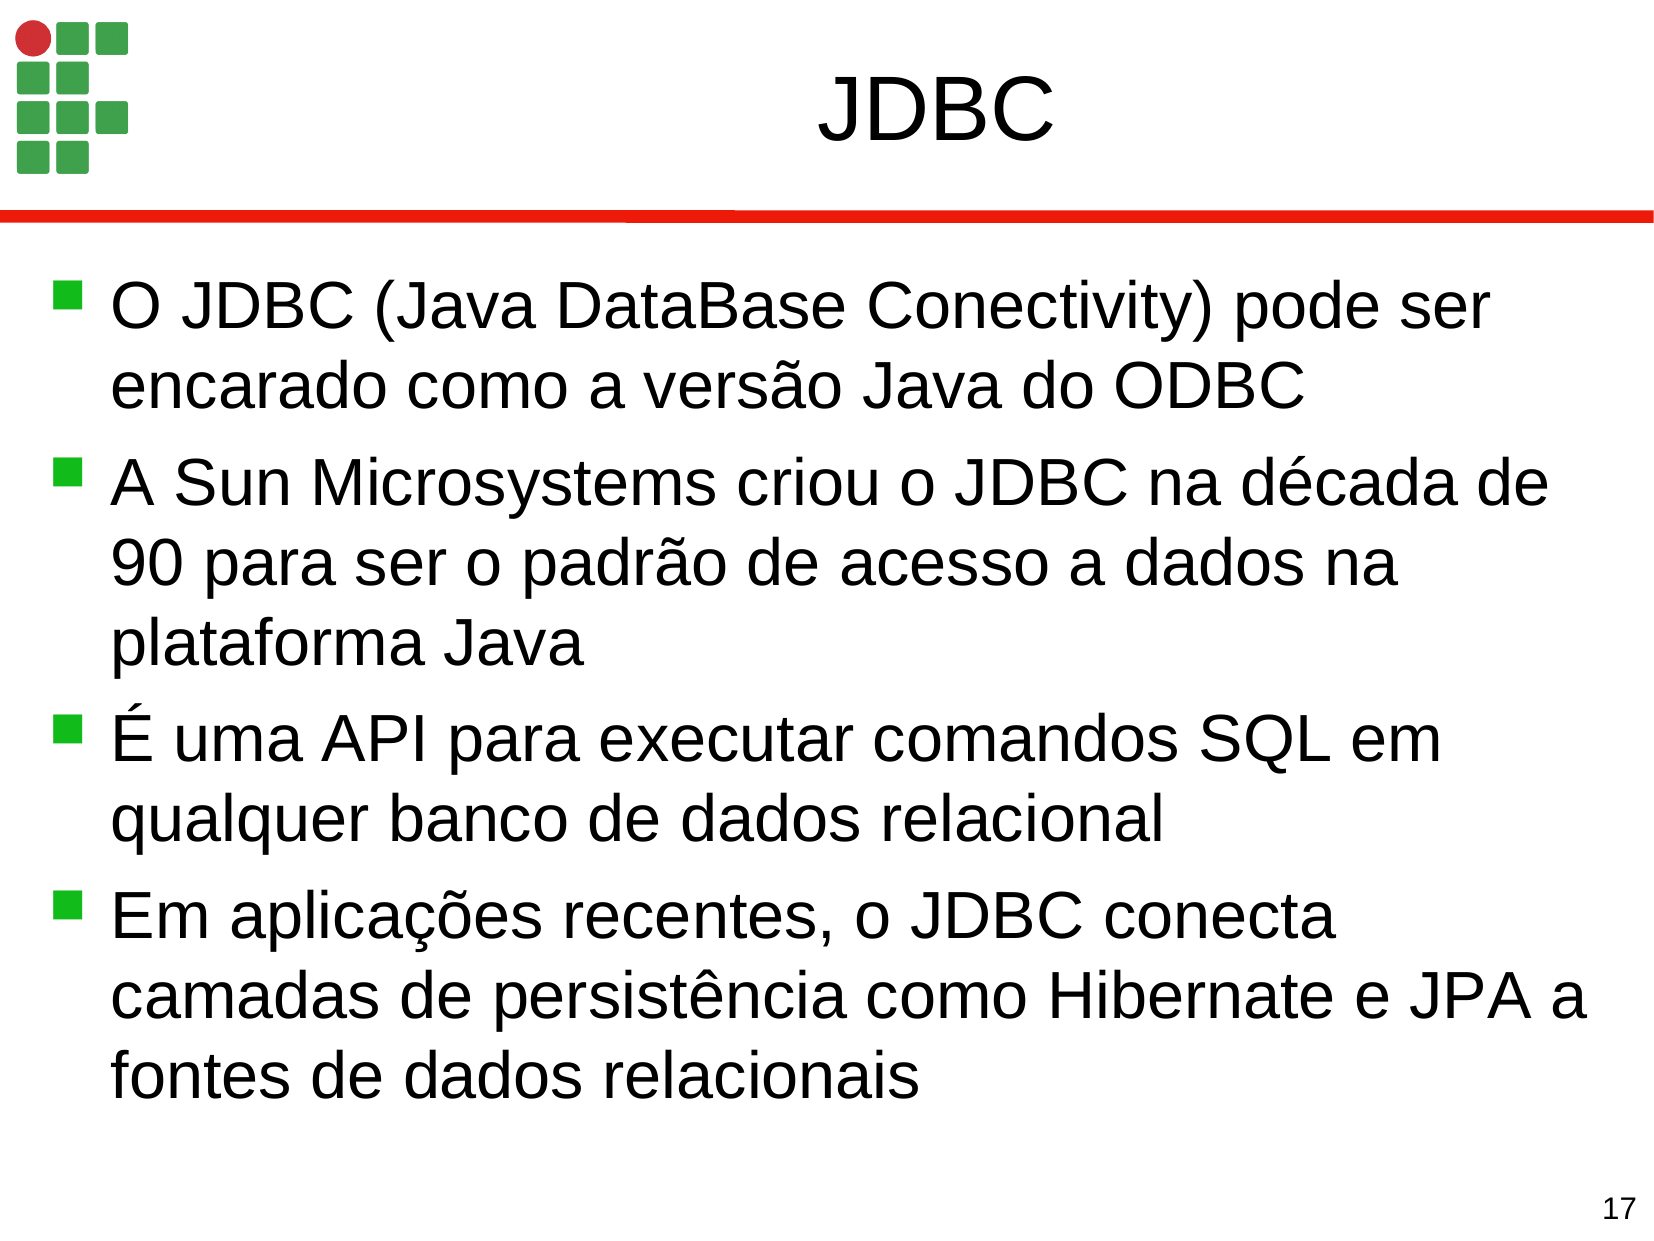

JDBC
O JDBC (Java DataBase Conectivity) pode ser encarado como a versão Java do ODBC
A Sun Microsystems criou o JDBC na década de 90 para ser o padrão de acesso a dados na plataforma Java
É uma API para executar comandos SQL em qualquer banco de dados relacional
Em aplicações recentes, o JDBC conecta camadas de persistência como Hibernate e JPA a fontes de dados relacionais